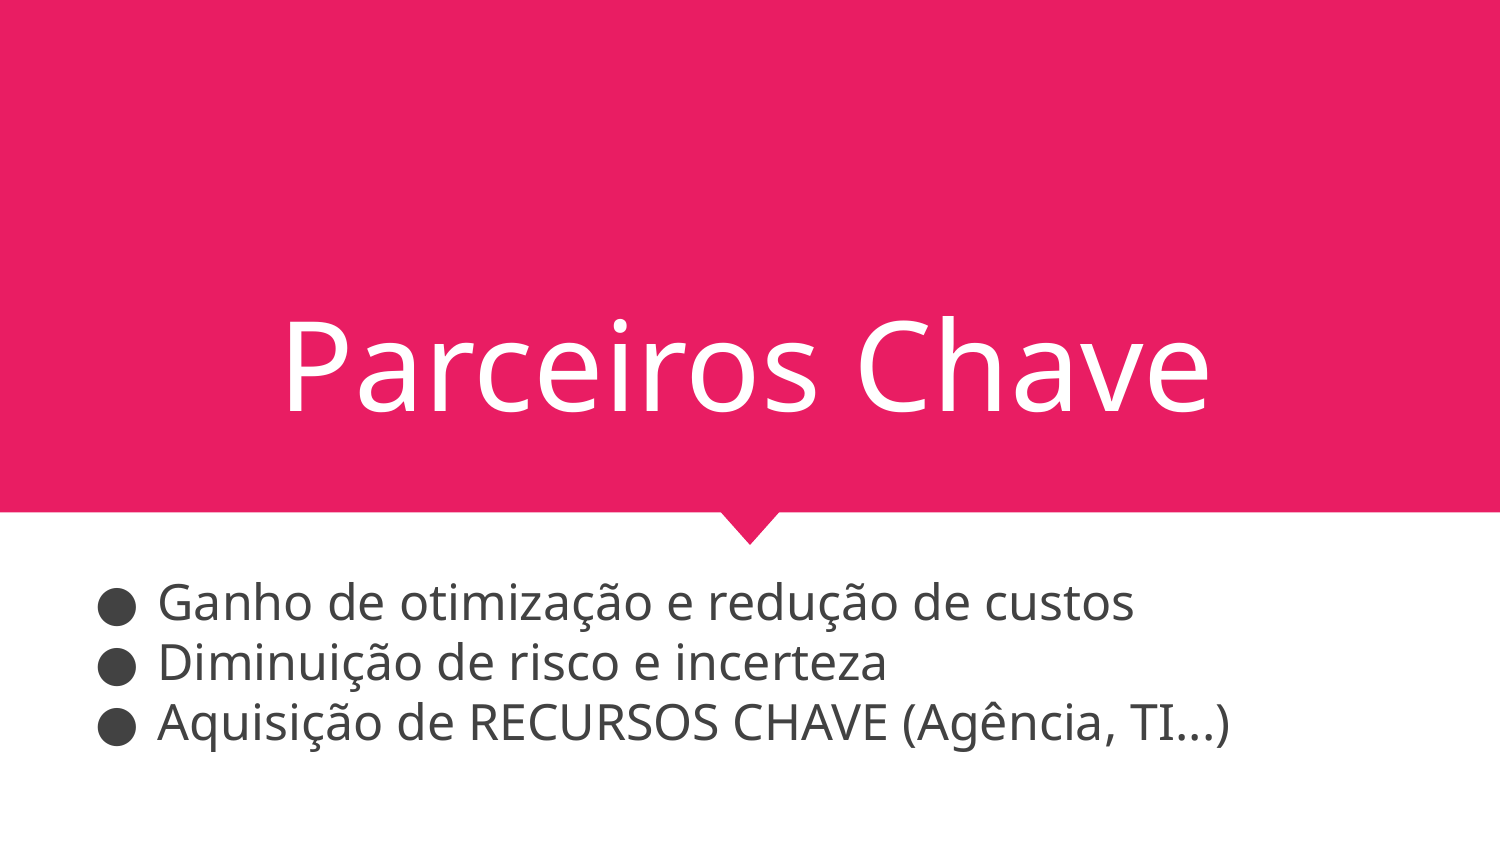

# Parceiros Chave
Ganho de otimização e redução de custos
Diminuição de risco e incerteza
Aquisição de RECURSOS CHAVE (Agência, TI...)